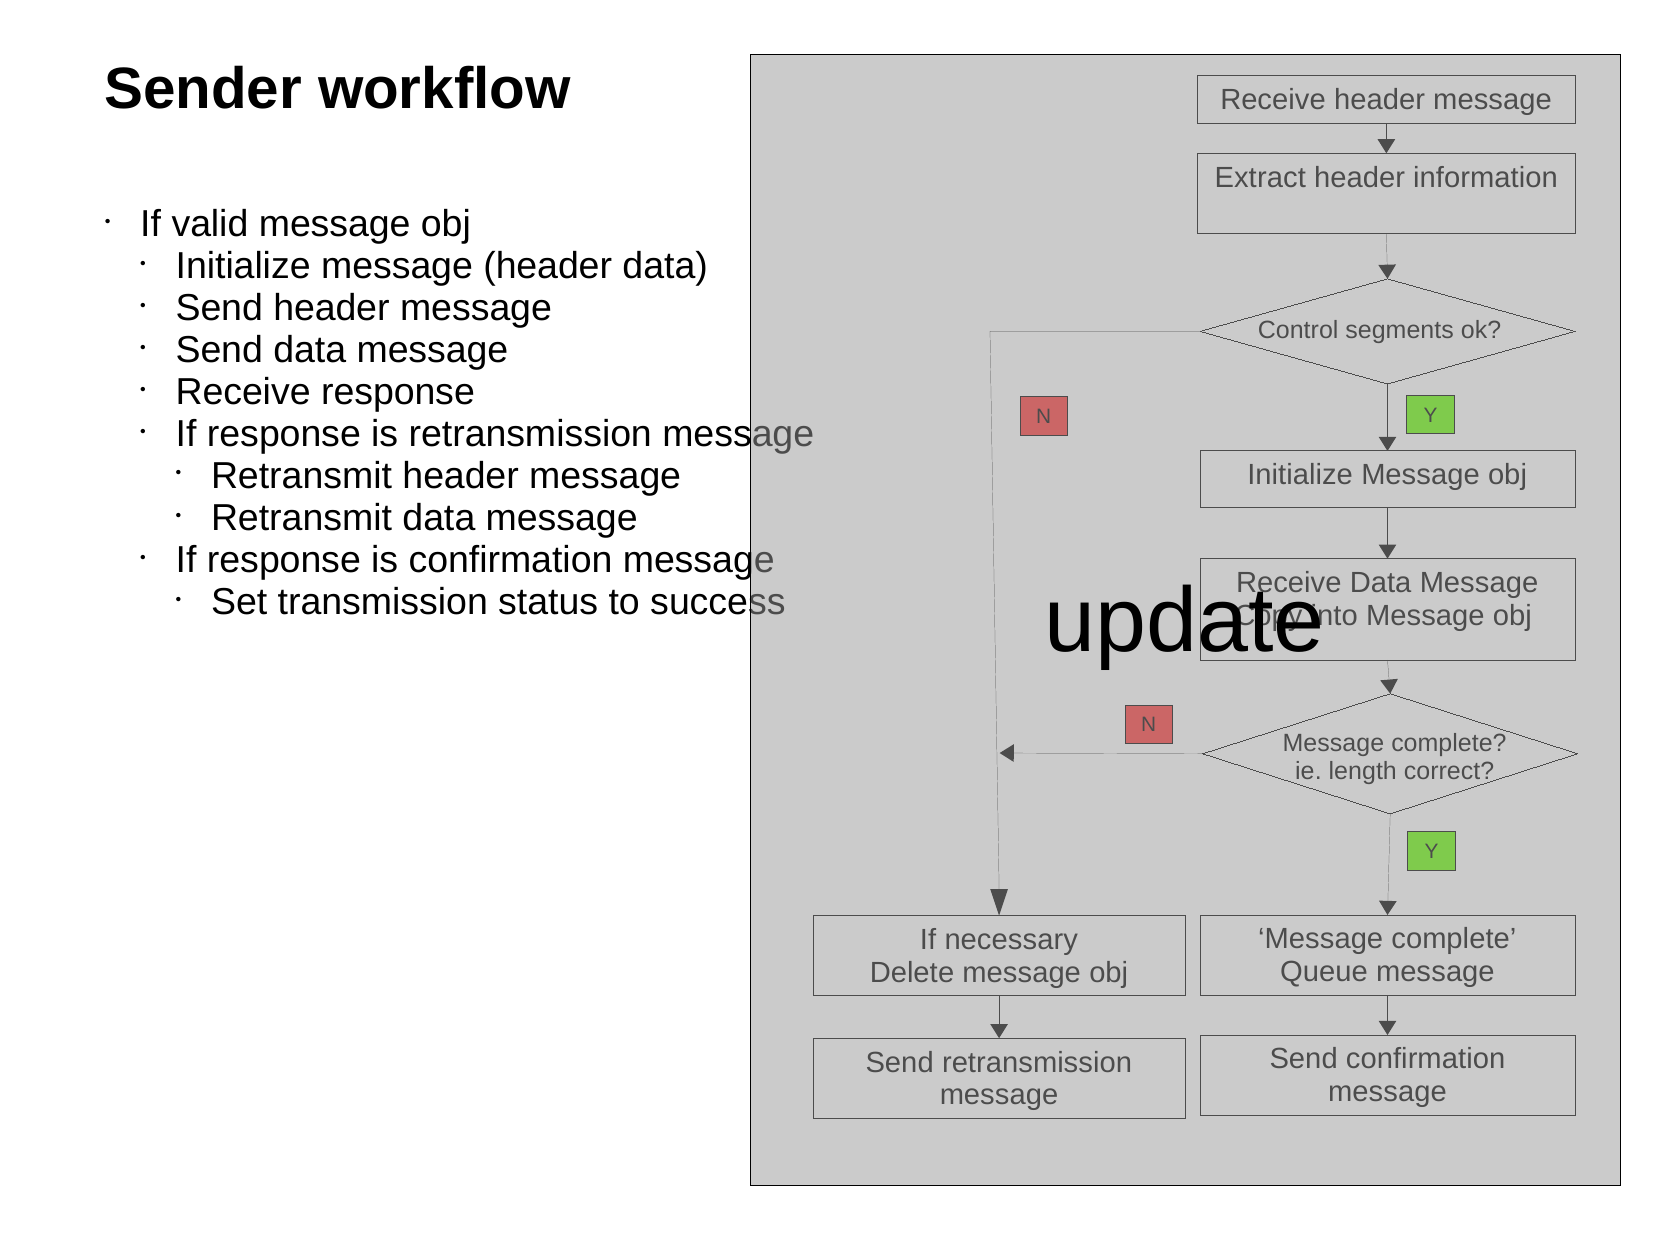

Sender workflow
update
Receive header message
Extract header information
Control segments ok?
Y
N
Initialize Message obj
Receive Data Message
Copy into Message obj
N
Message complete?
ie. length correct?
Y
‘Message complete’
Queue message
If necessary
Delete message obj
Send confirmation message
Send retransmission
message
If valid message obj
Initialize message (header data)
Send header message
Send data message
Receive response
If response is retransmission message
Retransmit header message
Retransmit data message
If response is confirmation message
Set transmission status to success